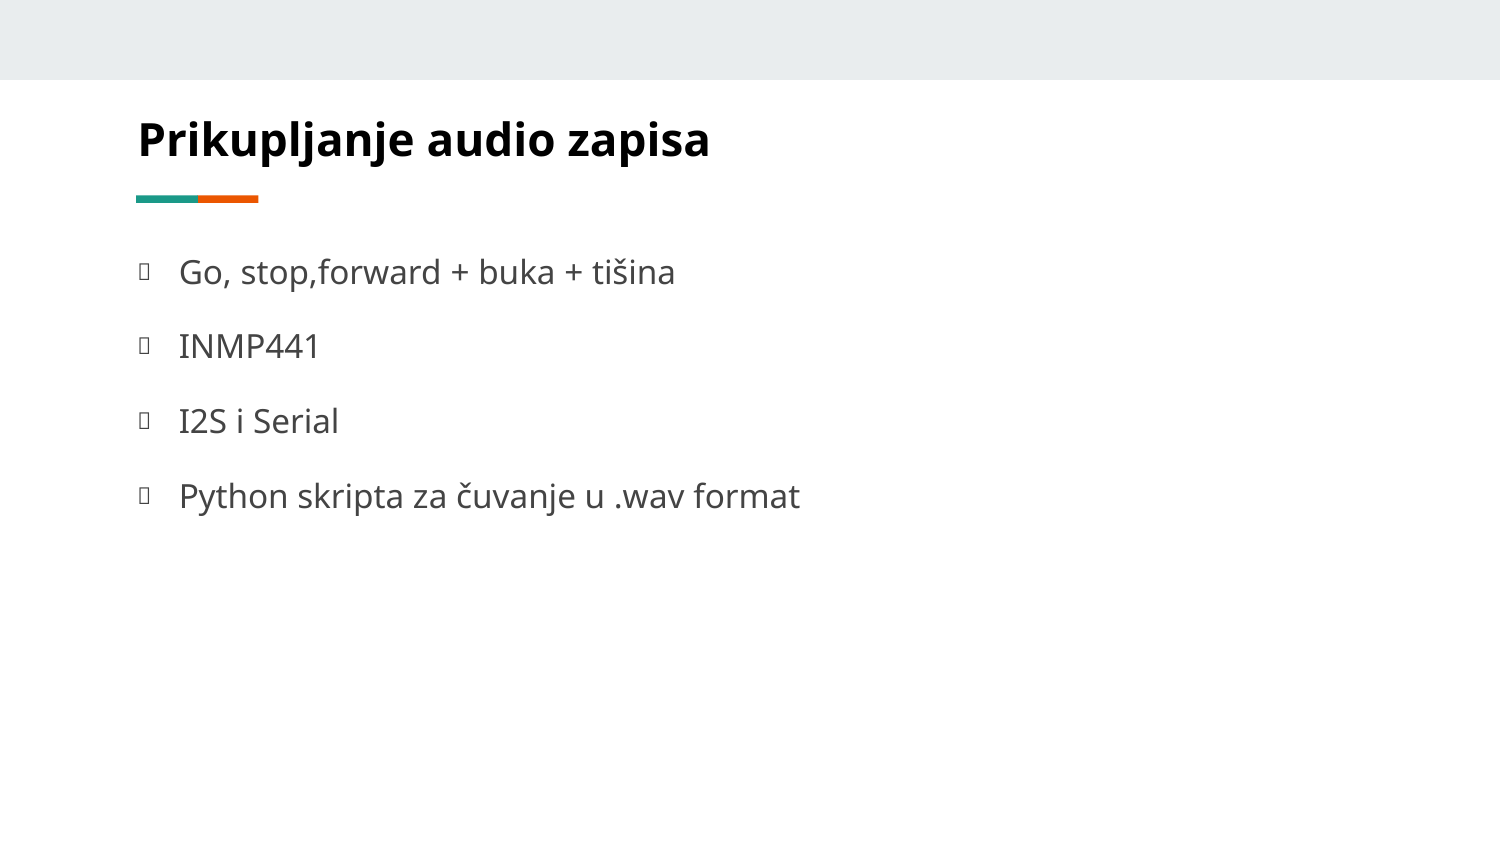

# Prikupljanje audio zapisa
Go, stop,forward + buka + tišina
INMP441
I2S i Serial
Python skripta za čuvanje u .wav format